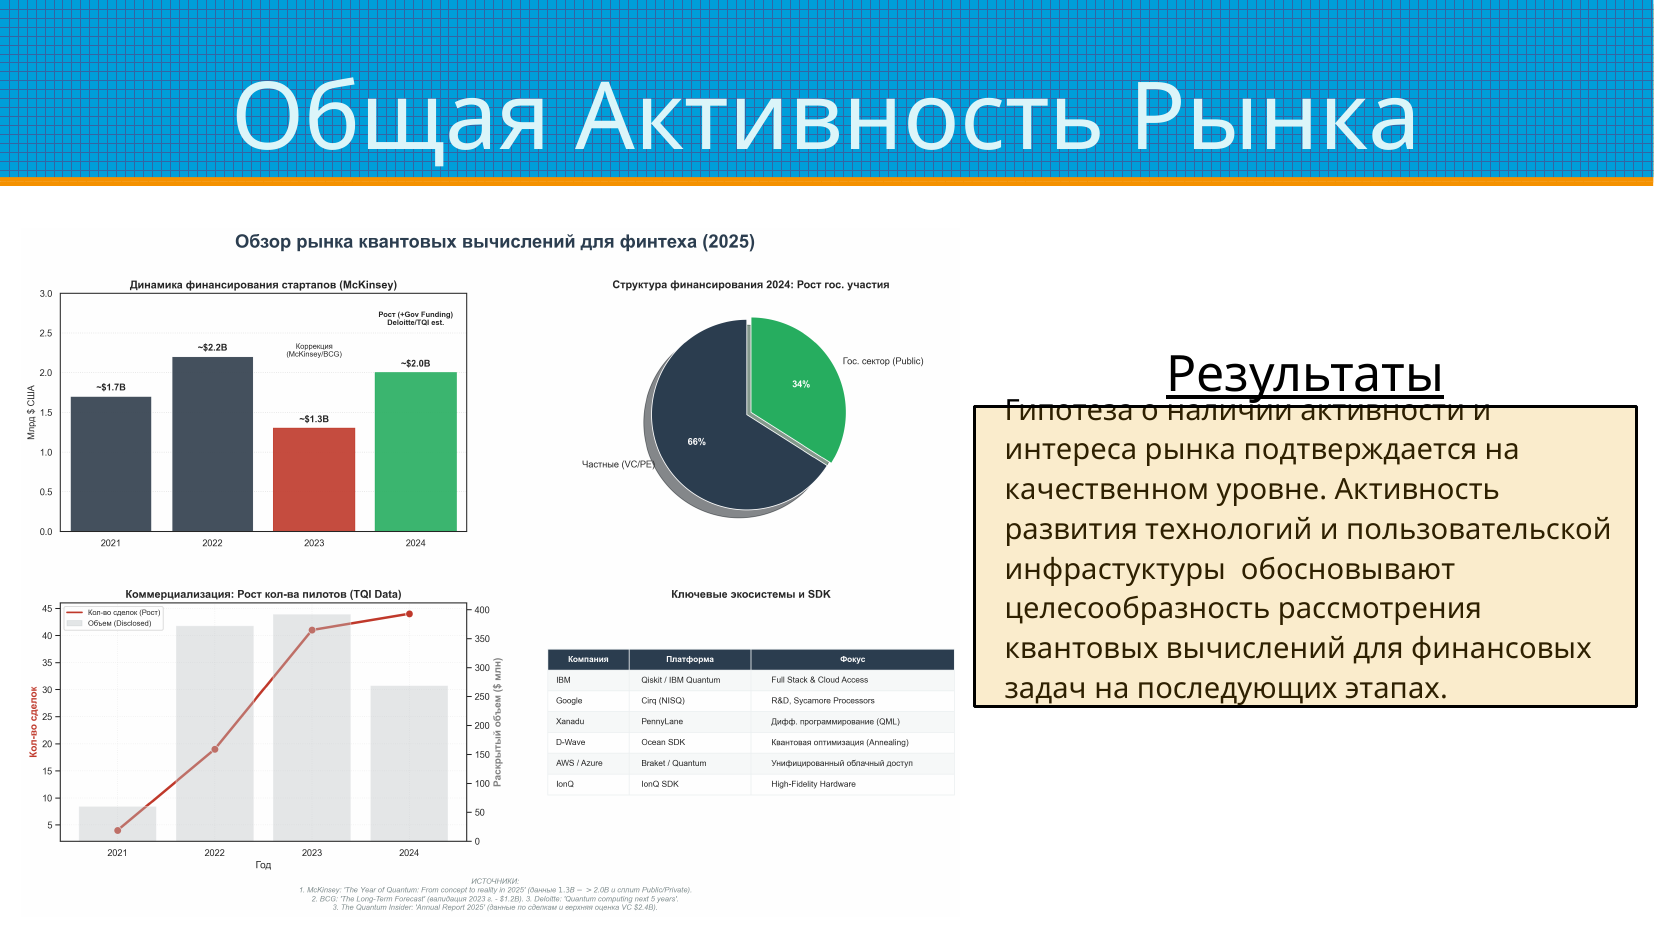

# Общая Активность Рынка
Результаты
Гипотеза о наличии активности и интереса рынка подтверждается на качественном уровне. Активность развития технологий и пользовательской инфрастуктуры обосновывают целесообразность рассмотрения квантовых вычислений для финансовых задач на последующих этапах.